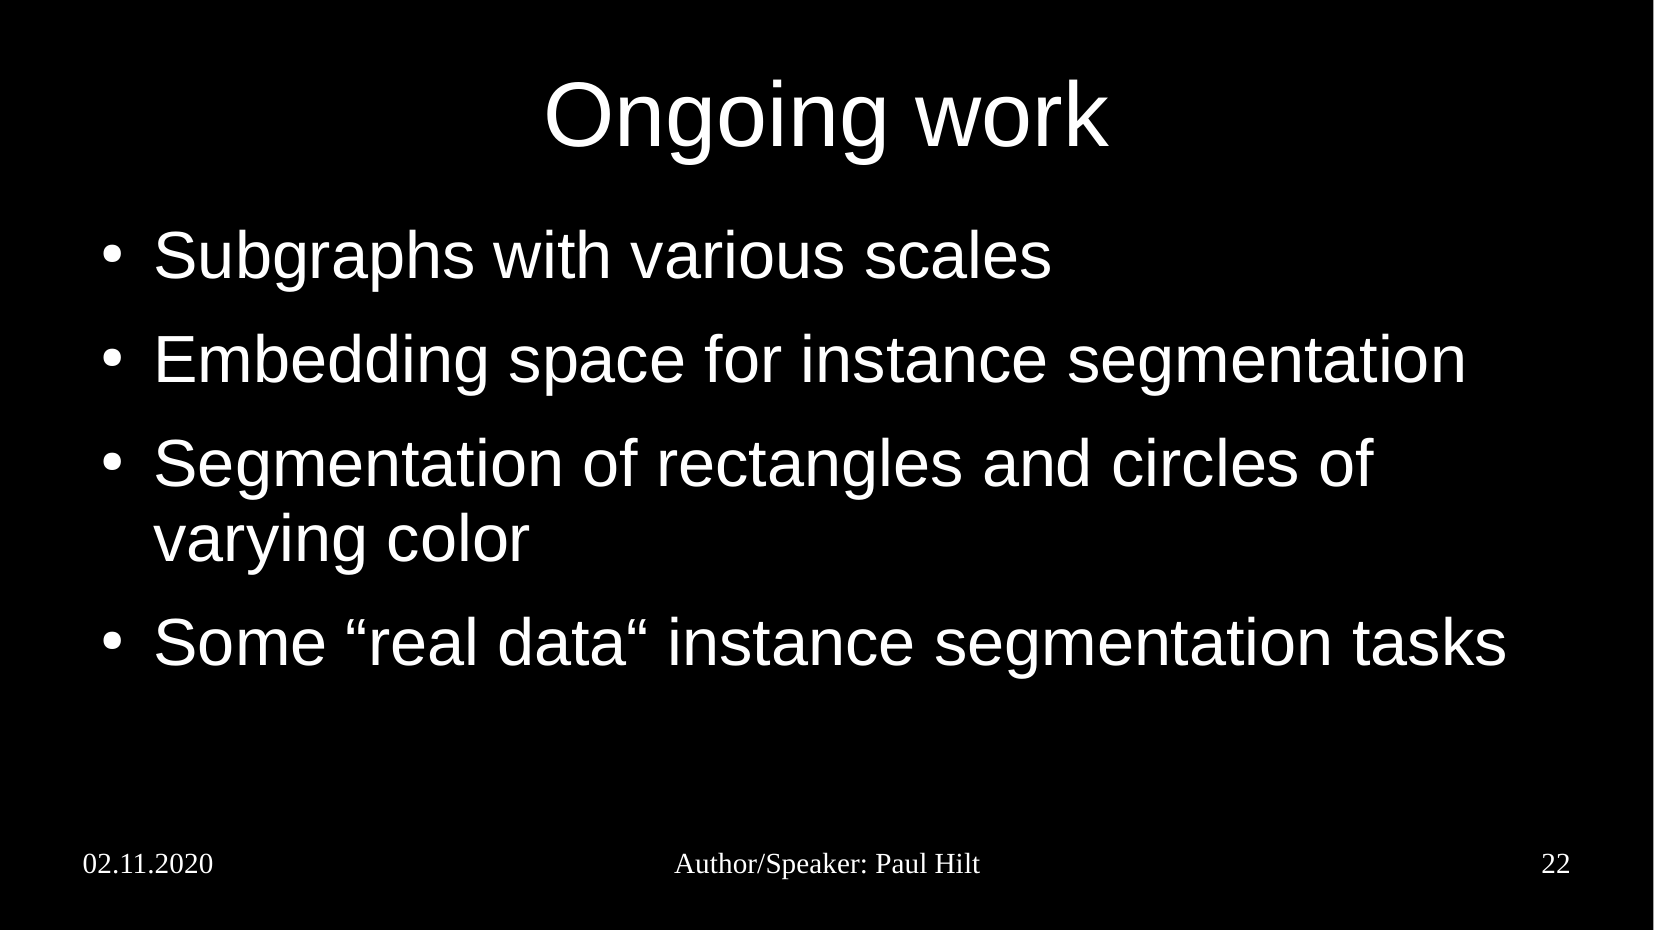

# Ongoing work
Subgraphs with various scales
Embedding space for instance segmentation
Segmentation of rectangles and circles of varying color
Some “real data“ instance segmentation tasks
22